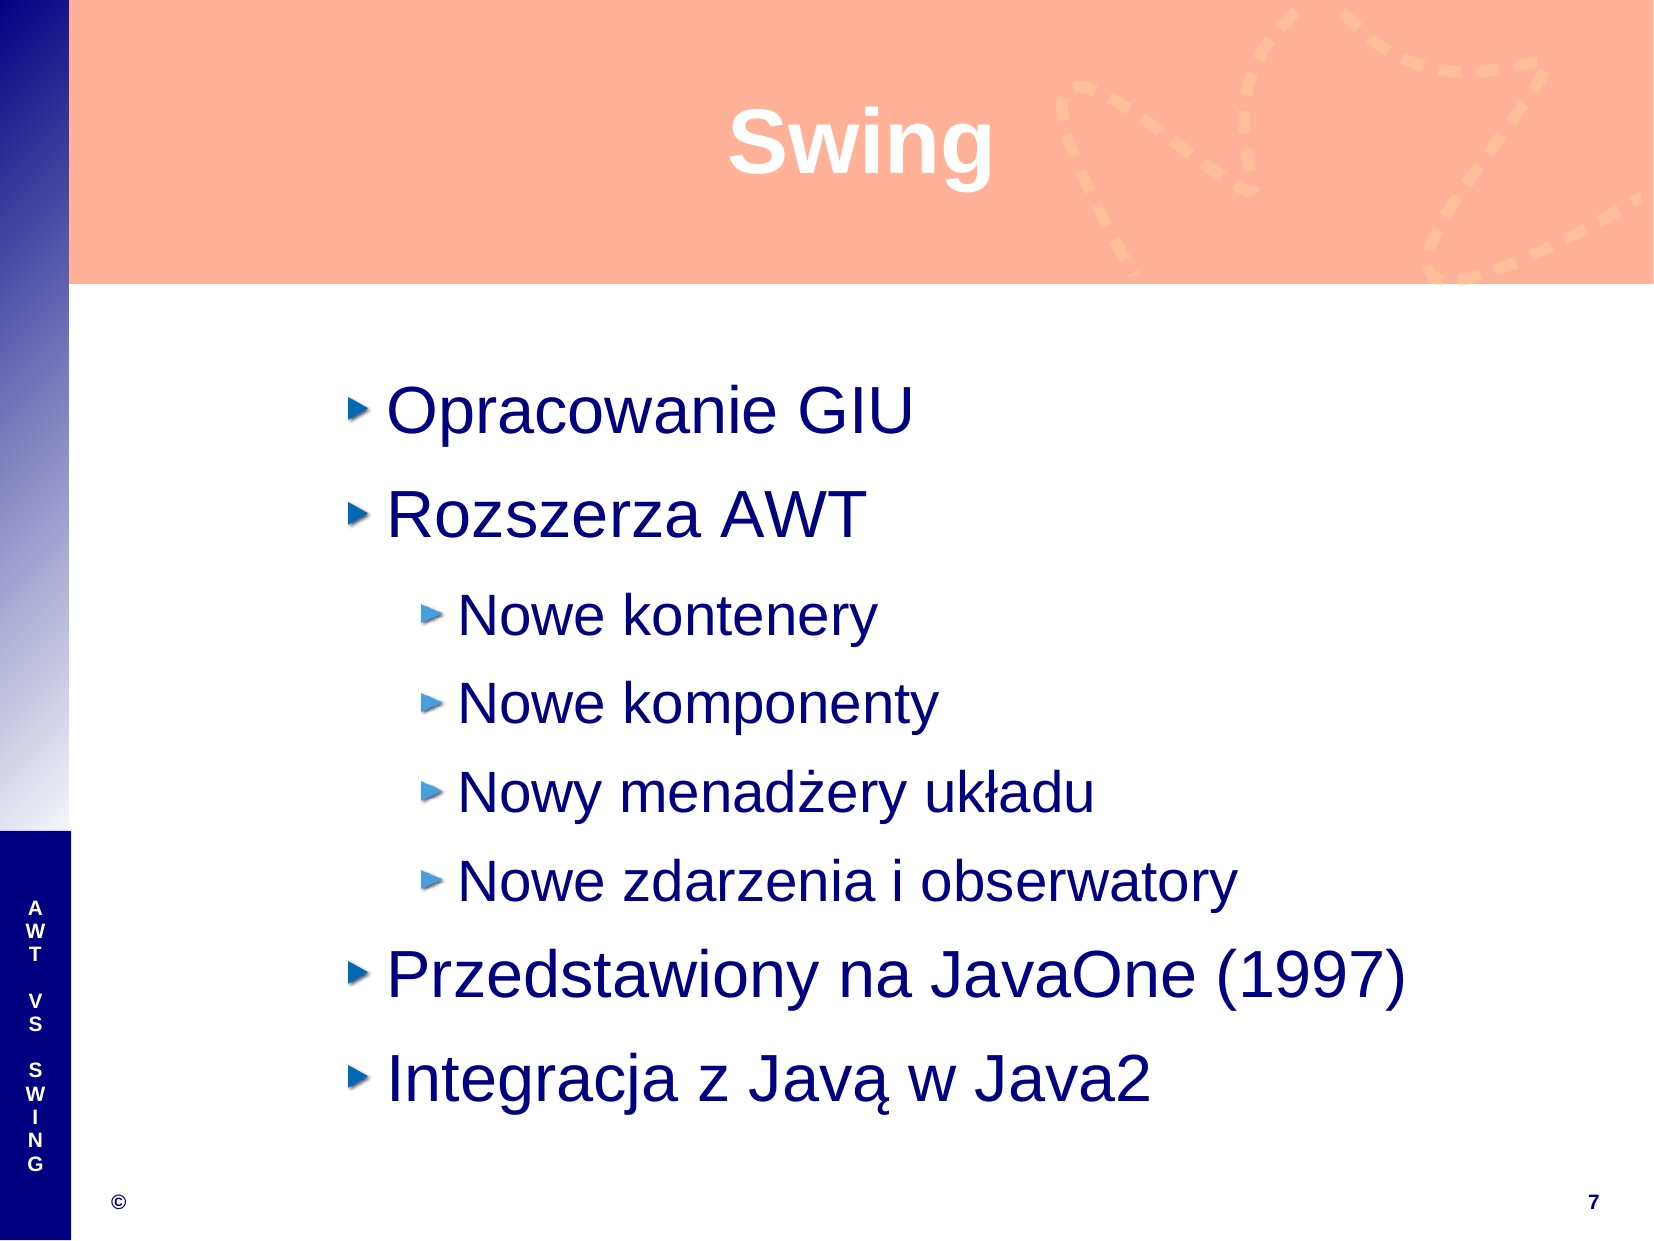

Swing
# Opracowanie GIU
Rozszerza AWT
Nowe kontenery
Nowe komponenty
Nowy menadżery układu
Nowe zdarzenia i obserwatory
Przedstawiony na JavaOne (1997)
Integracja z Javą w Java2
A
W
T
V
S
S
W
I
N
G